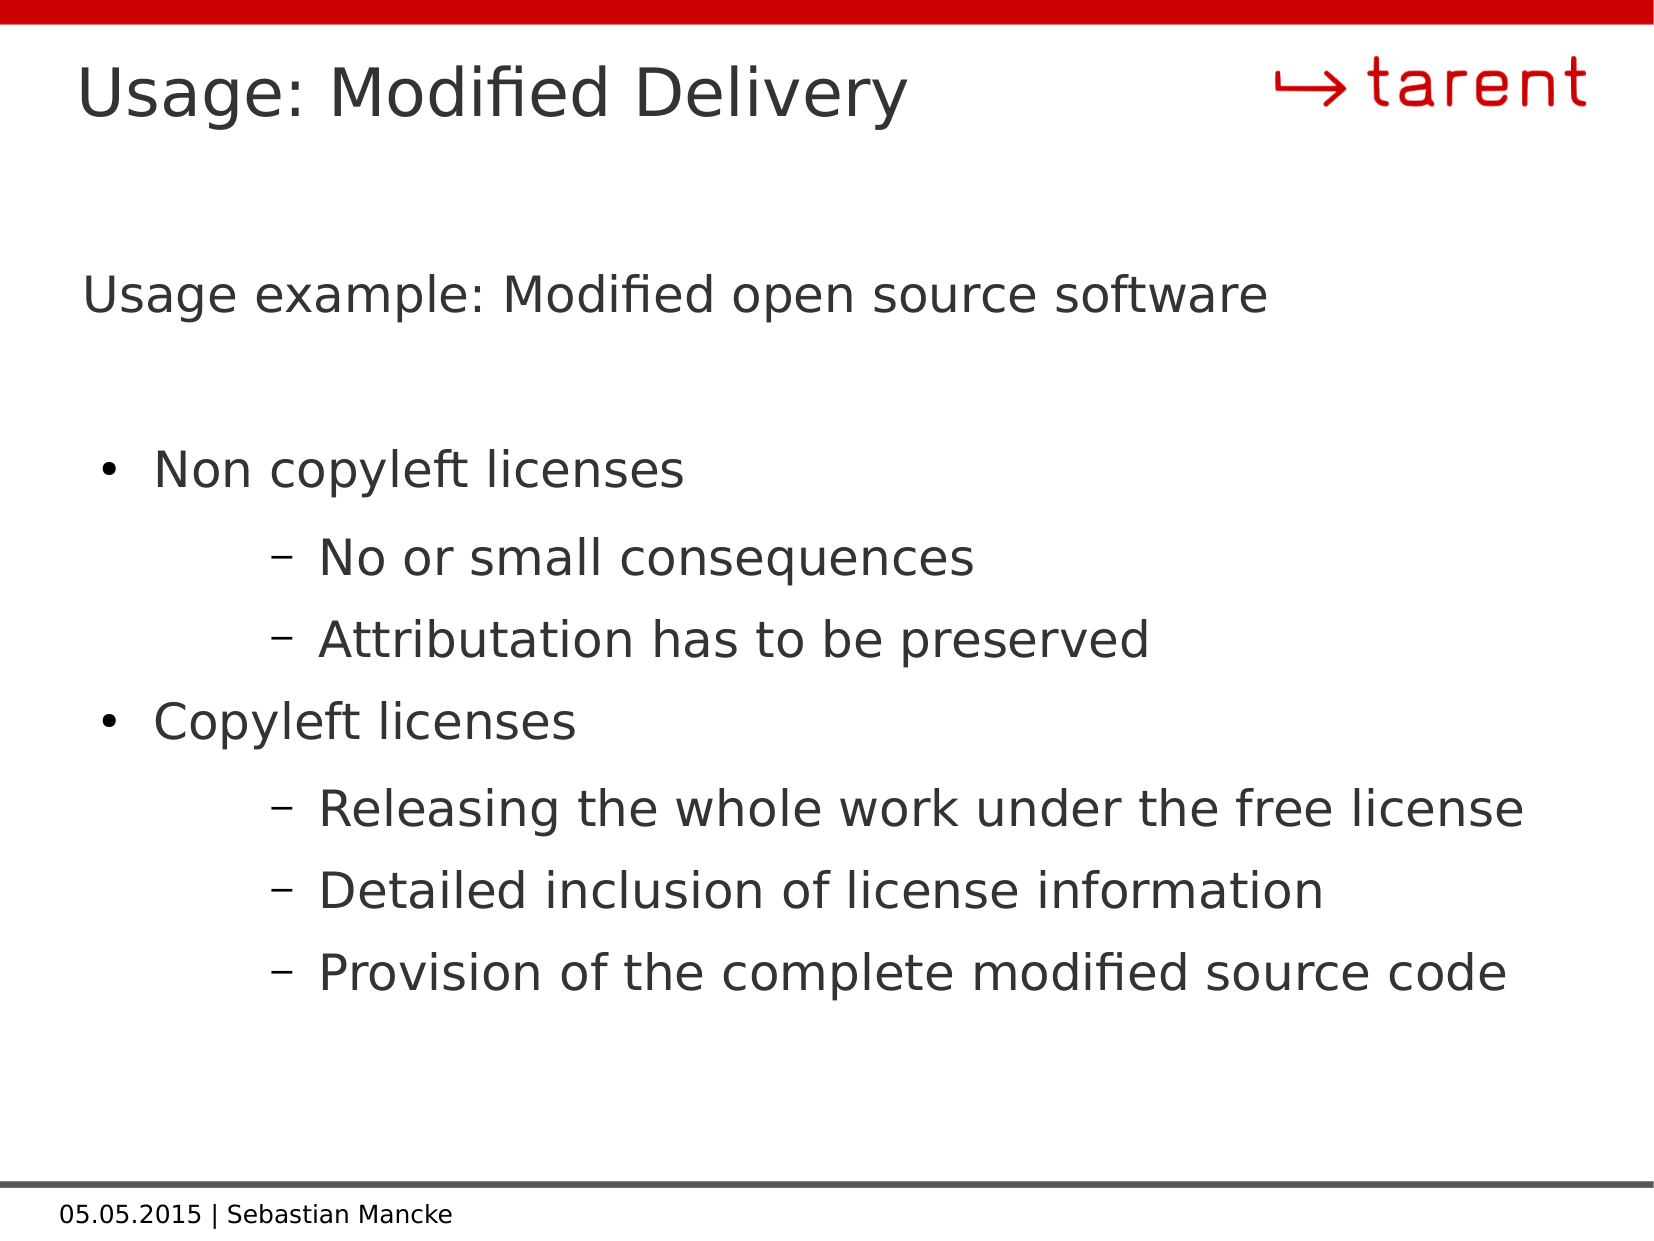

# Usage: Modified Delivery
Usage example: Modified open source software
Non copyleft licenses
No or small consequences
Attributation has to be preserved
Copyleft licenses
Releasing the whole work under the free license
Detailed inclusion of license information
Provision of the complete modified source code